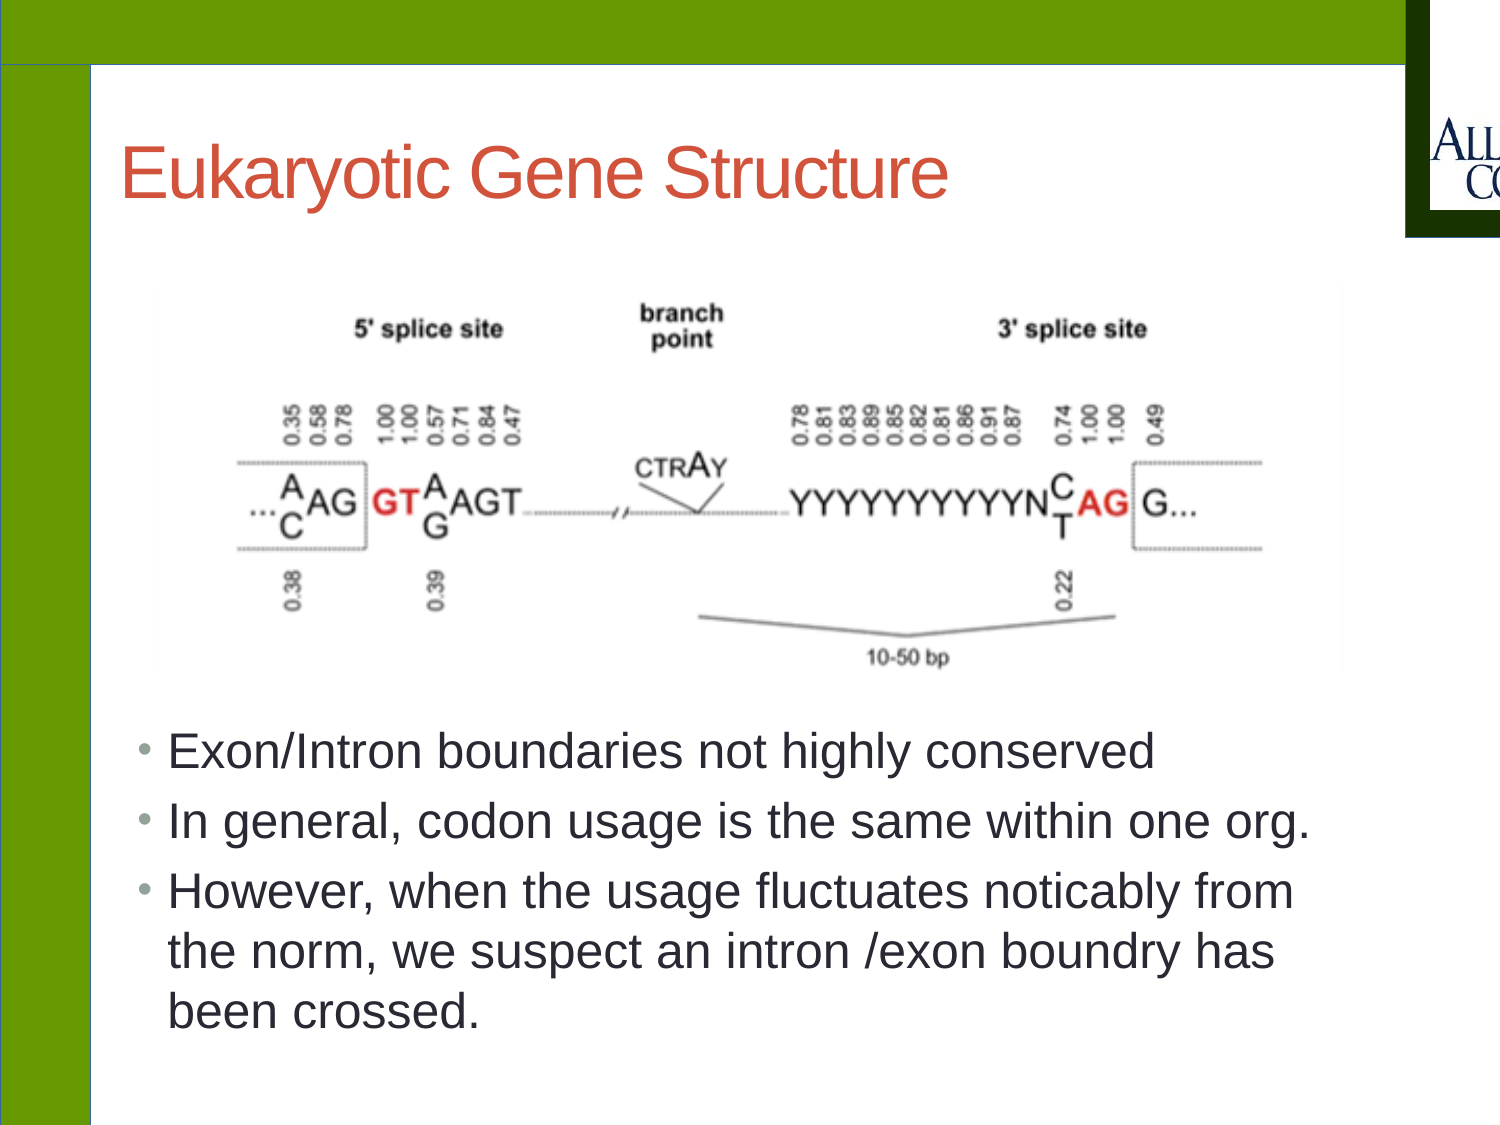

Eukaryotic Gene Structure
# Exon/Intron boundaries not highly conserved
In general, codon usage is the same within one org.
However, when the usage fluctuates noticably from the norm, we suspect an intron /exon boundry has been crossed.